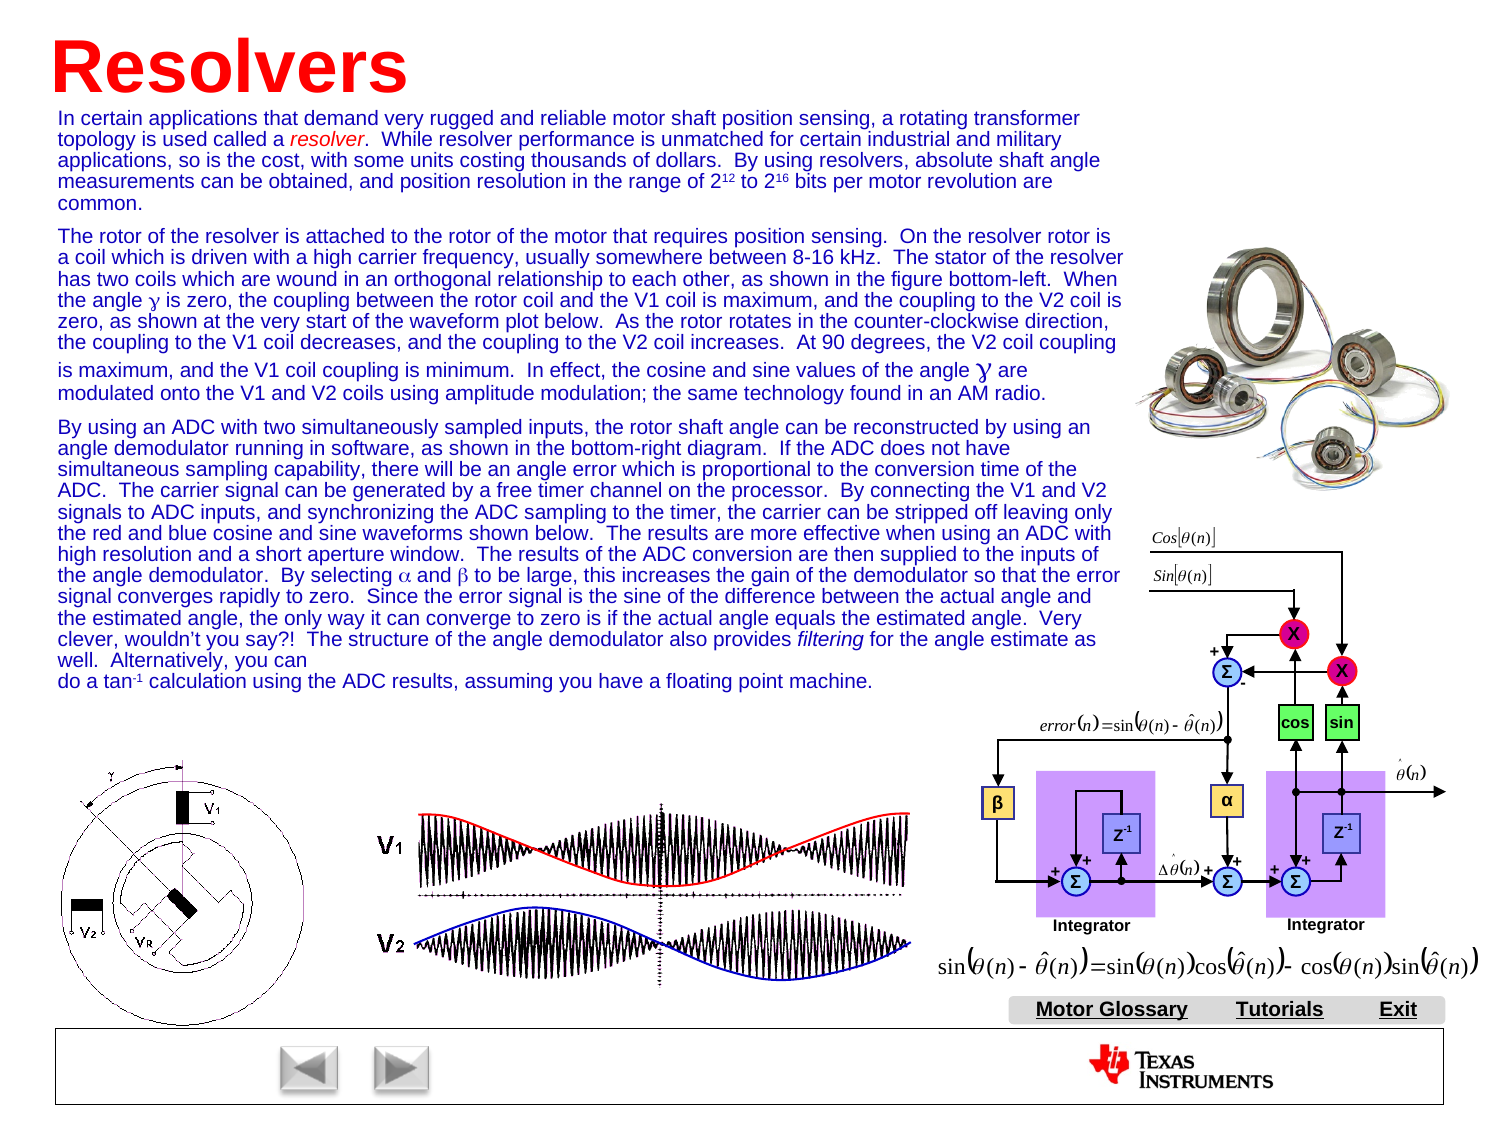

# Resolvers
In certain applications that demand very rugged and reliable motor shaft position sensing, a rotating transformer topology is used called a resolver. While resolver performance is unmatched for certain industrial and military applications, so is the cost, with some units costing thousands of dollars. By using resolvers, absolute shaft angle measurements can be obtained, and position resolution in the range of 212 to 216 bits per motor revolution are common.
The rotor of the resolver is attached to the rotor of the motor that requires position sensing. On the resolver rotor is a coil which is driven with a high carrier frequency, usually somewhere between 8-16 kHz. The stator of the resolver has two coils which are wound in an orthogonal relationship to each other, as shown in the figure bottom-left. When the angle  is zero, the coupling between the rotor coil and the V1 coil is maximum, and the coupling to the V2 coil is zero, as shown at the very start of the waveform plot below. As the rotor rotates in the counter-clockwise direction, the coupling to the V1 coil decreases, and the coupling to the V2 coil increases. At 90 degrees, the V2 coil coupling is maximum, and the V1 coil coupling is minimum. In effect, the cosine and sine values of the angle  are modulated onto the V1 and V2 coils using amplitude modulation; the same technology found in an AM radio.
By using an ADC with two simultaneously sampled inputs, the rotor shaft angle can be reconstructed by using an angle demodulator running in software, as shown in the bottom-right diagram. If the ADC does not have simultaneous sampling capability, there will be an angle error which is proportional to the conversion time of the ADC. The carrier signal can be generated by a free timer channel on the processor. By connecting the V1 and V2 signals to ADC inputs, and synchronizing the ADC sampling to the timer, the carrier can be stripped off leaving only the red and blue cosine and sine waveforms shown below. The results are more effective when using an ADC with high resolution and a short aperture window. The results of the ADC conversion are then supplied to the inputs of the angle demodulator. By selecting  and  to be large, this increases the gain of the demodulator so that the error signal converges rapidly to zero. Since the error signal is the sine of the difference between the actual angle and the estimated angle, the only way it can converge to zero is if the actual angle equals the estimated angle. Very clever, wouldn’t you say?! The structure of the angle demodulator also provides filtering for the angle estimate as well. Alternatively, you can
do a tan-1 calculation using the ADC results, assuming you have a floating point machine.
X
+
X
Σ
-
cos
sin
α
β
Z-1
Z-1
+
+
+
+
+
+
Σ
Σ
Σ
Integrator
Integrator